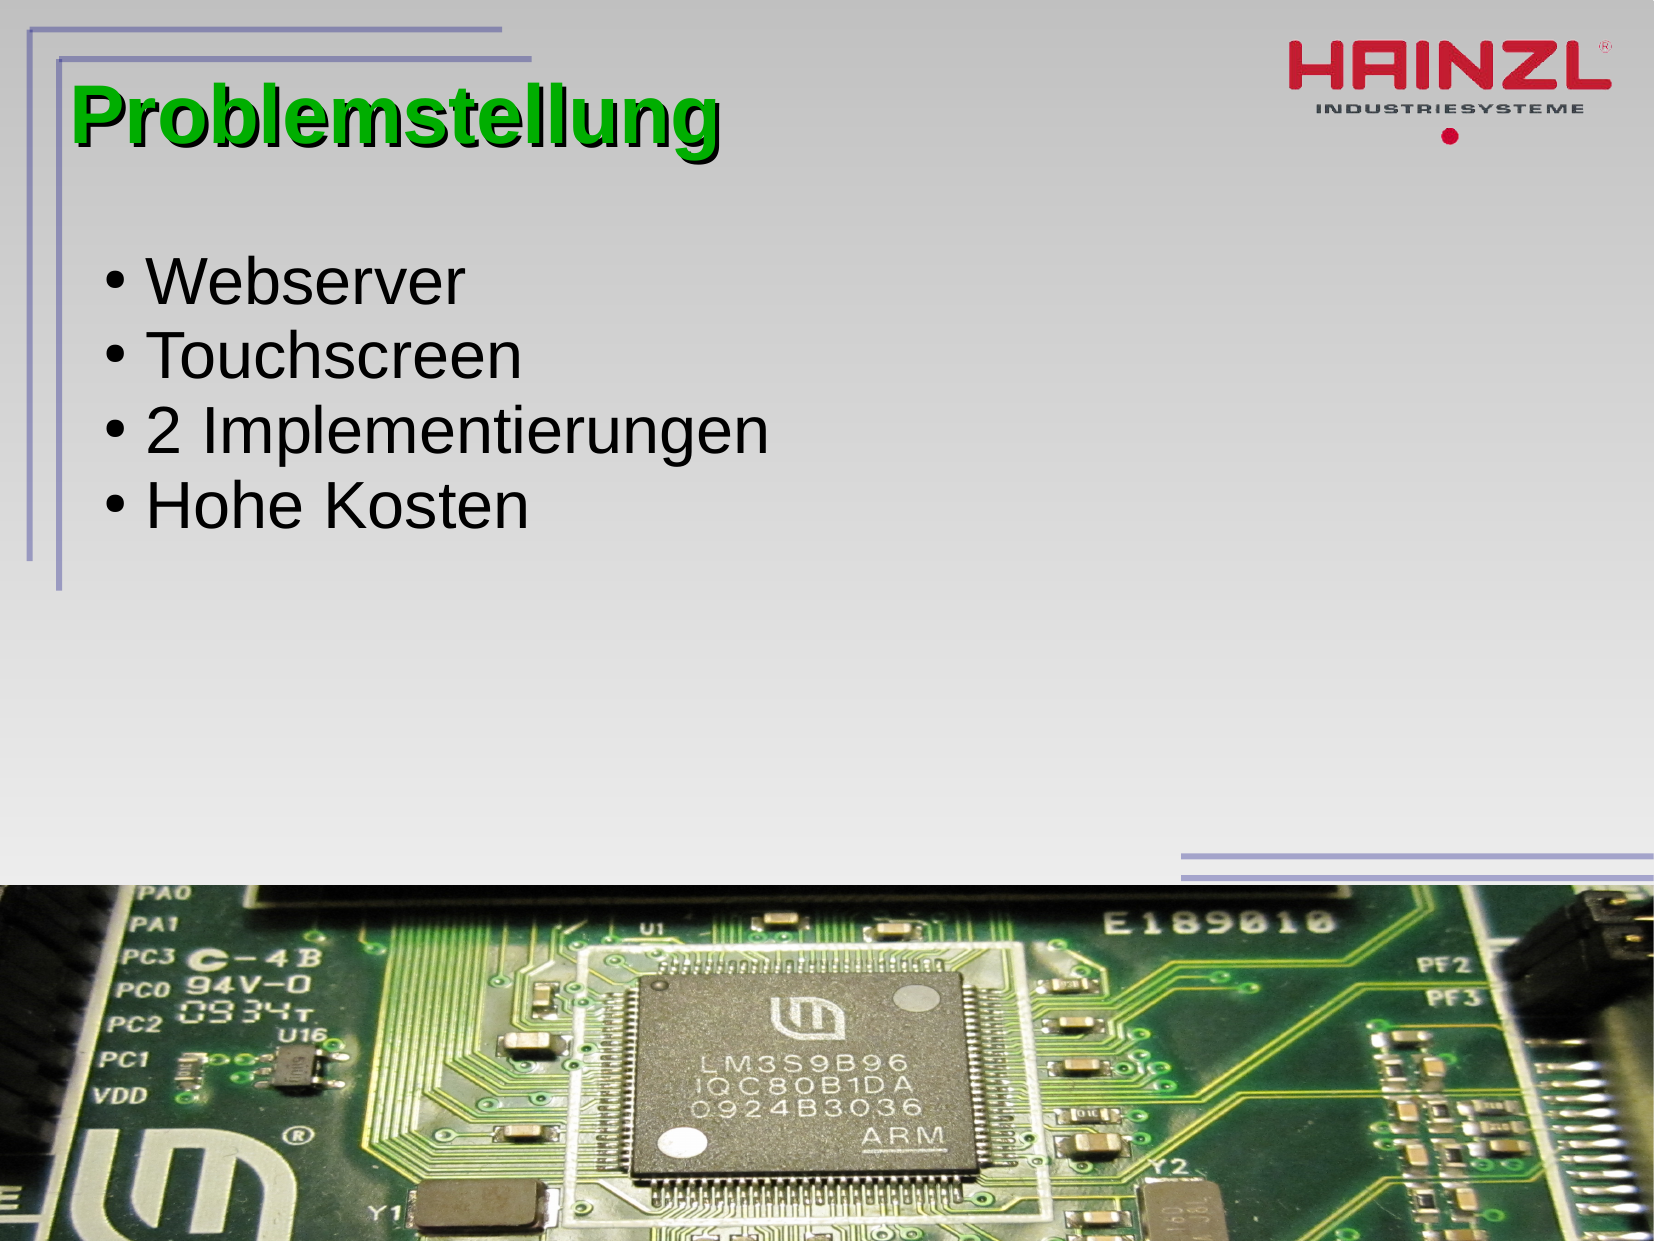

Problemstellung
 Webserver
 Touchscreen
 2 Implementierungen
 Hohe Kosten